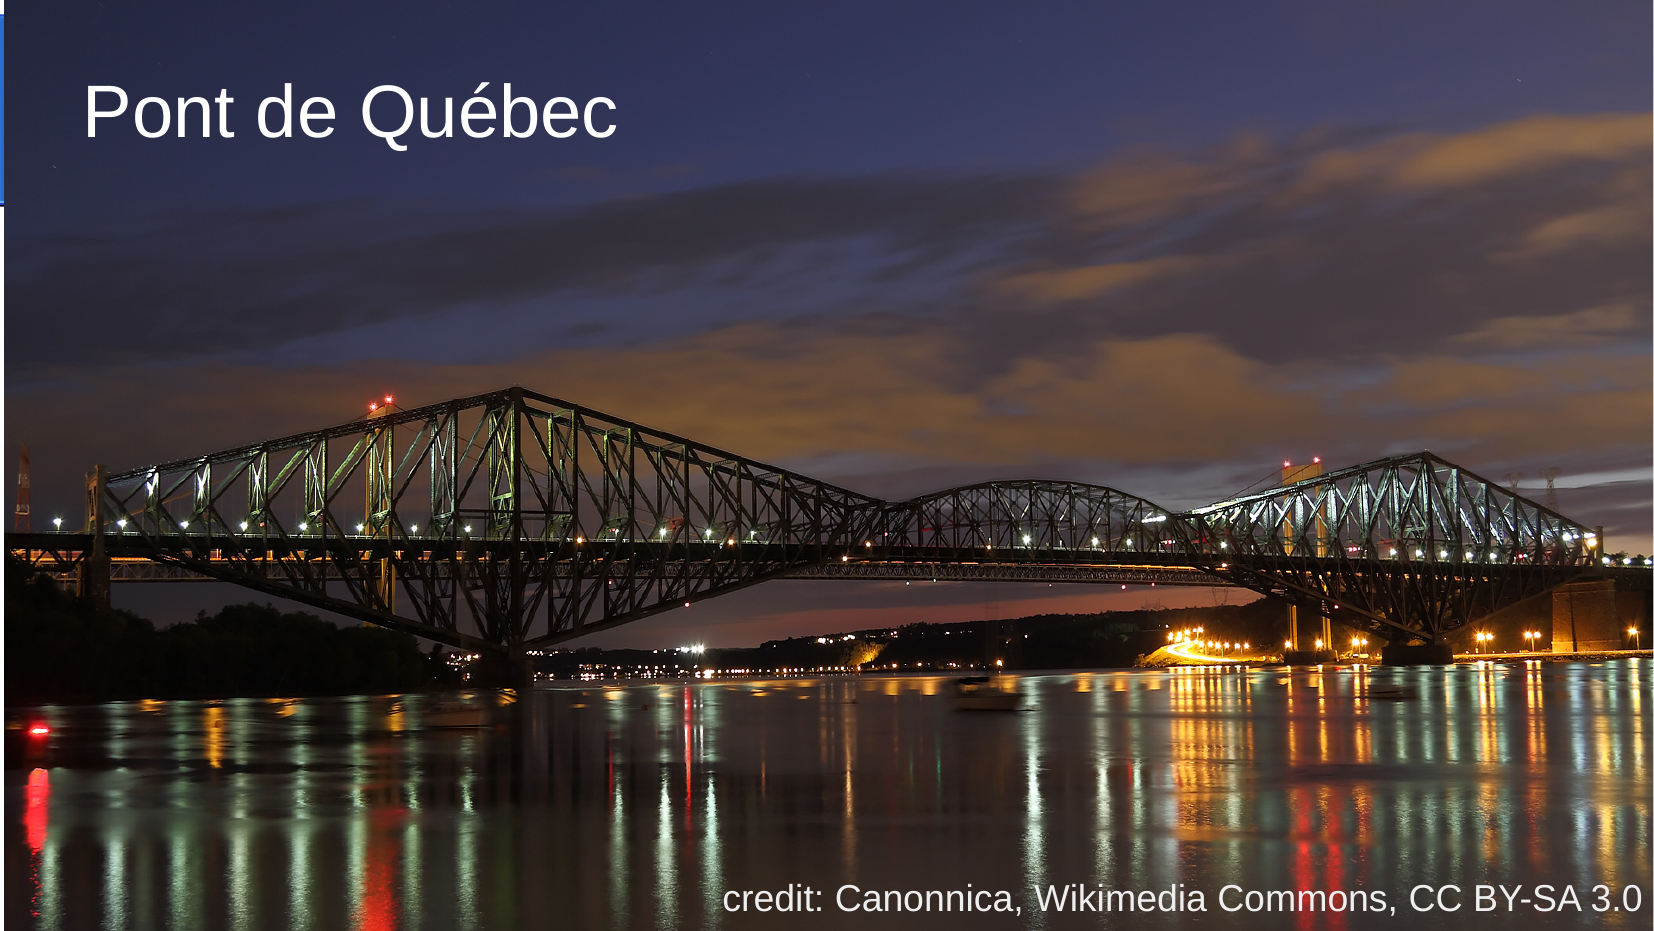

# Pont de Québec
credit: Canonnica, Wikimedia Commons, CC BY-SA 3.0